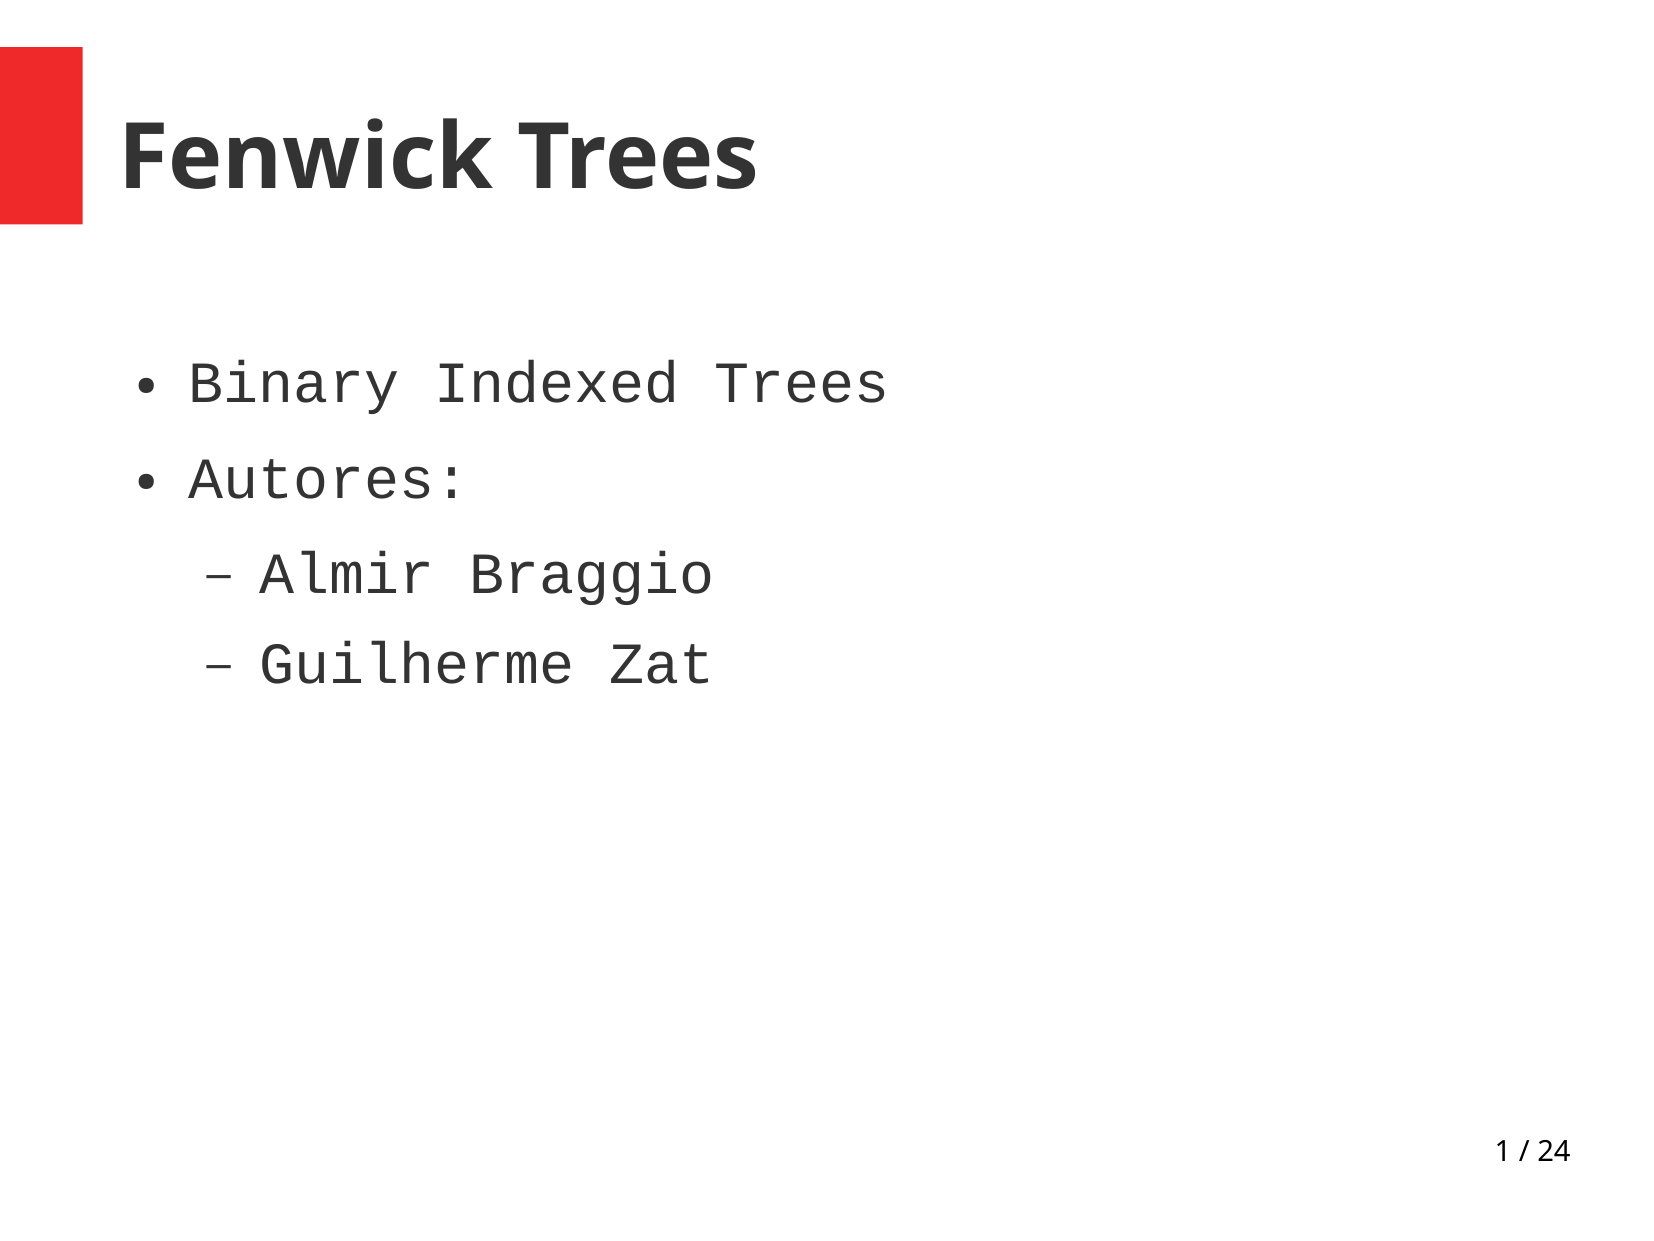

# Fenwick Trees
Binary Indexed Trees
Autores:
Almir Braggio
Guilherme Zat
1